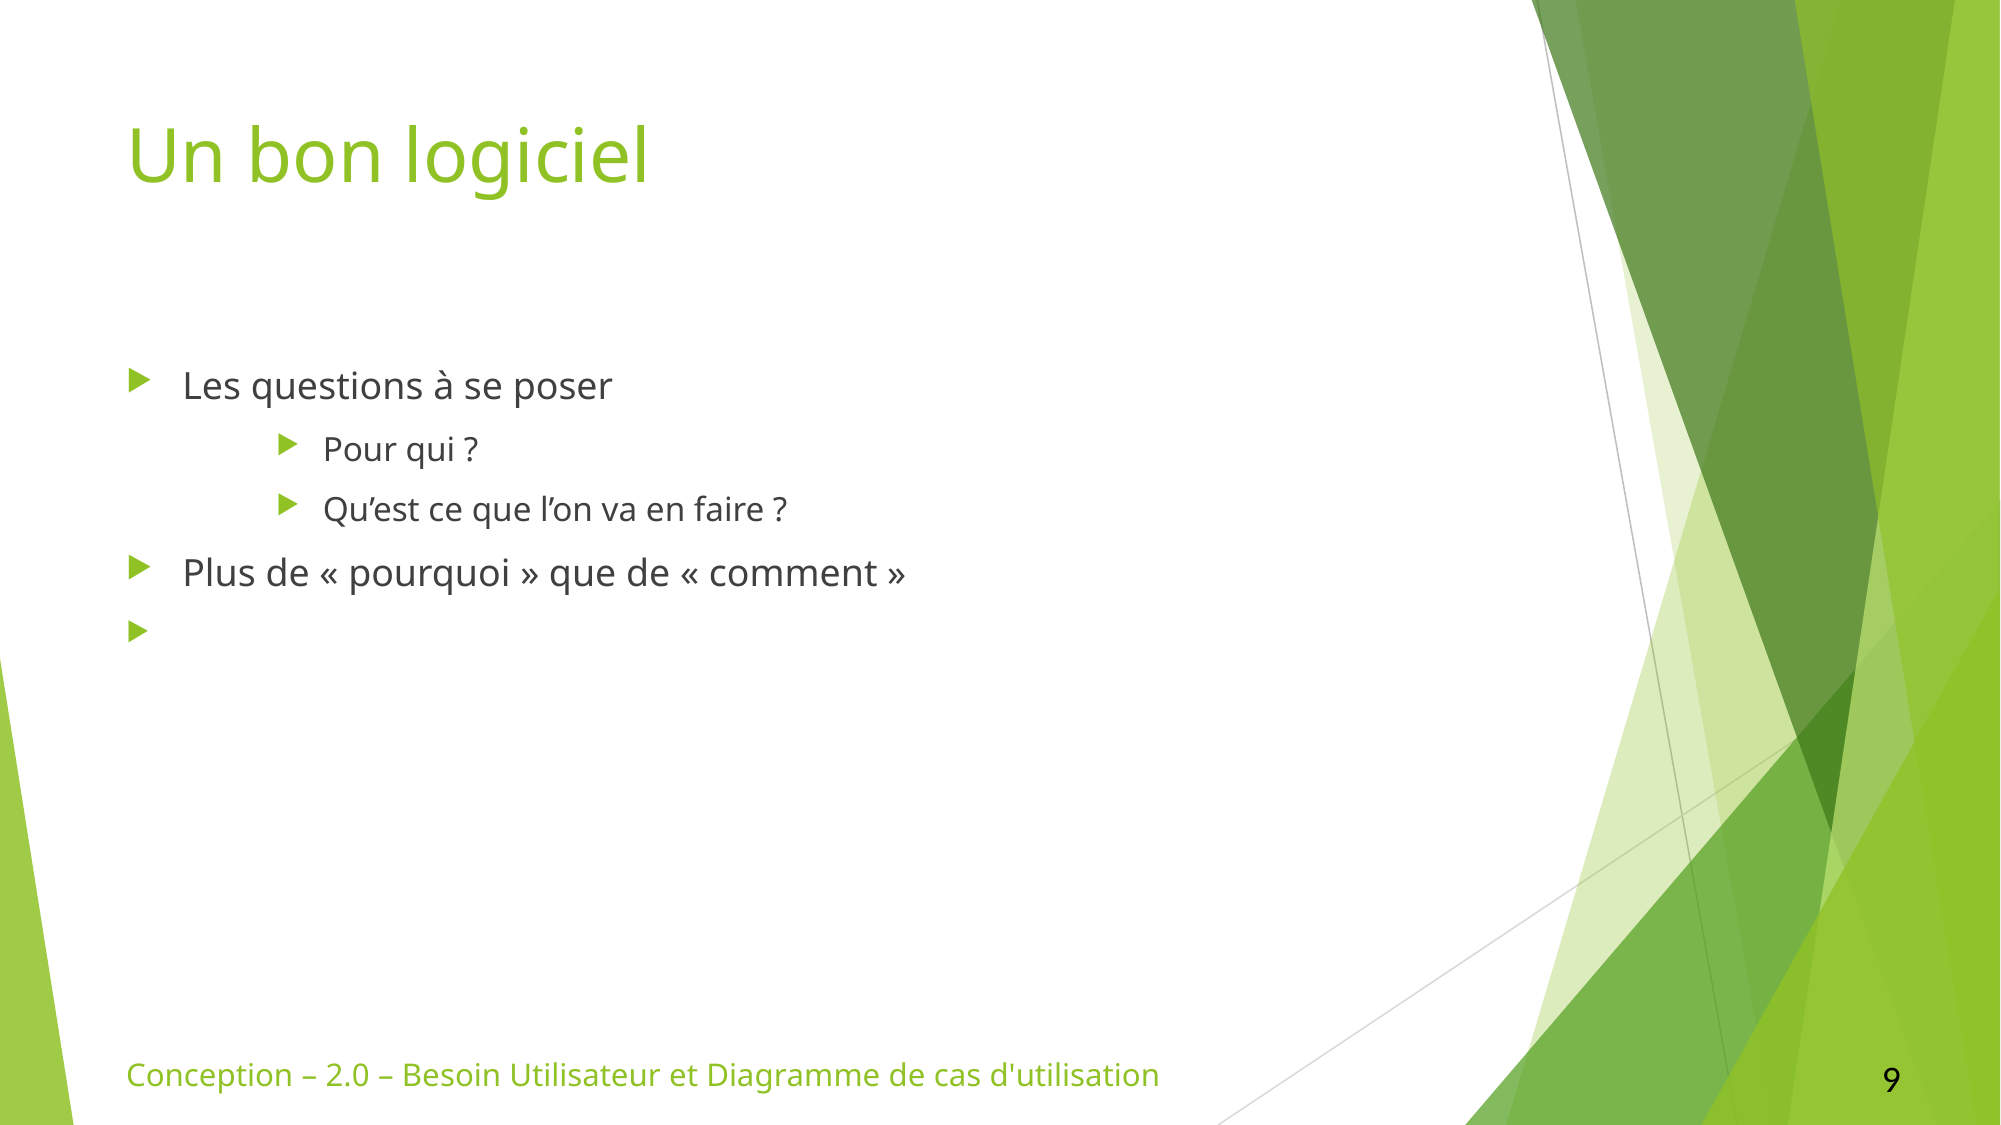

# Un bon logiciel
Les questions à se poser
Pour qui ?
Qu’est ce que l’on va en faire ?
Plus de « pourquoi » que de « comment »
Conception – 2.0 – Besoin Utilisateur et Diagramme de cas d'utilisation